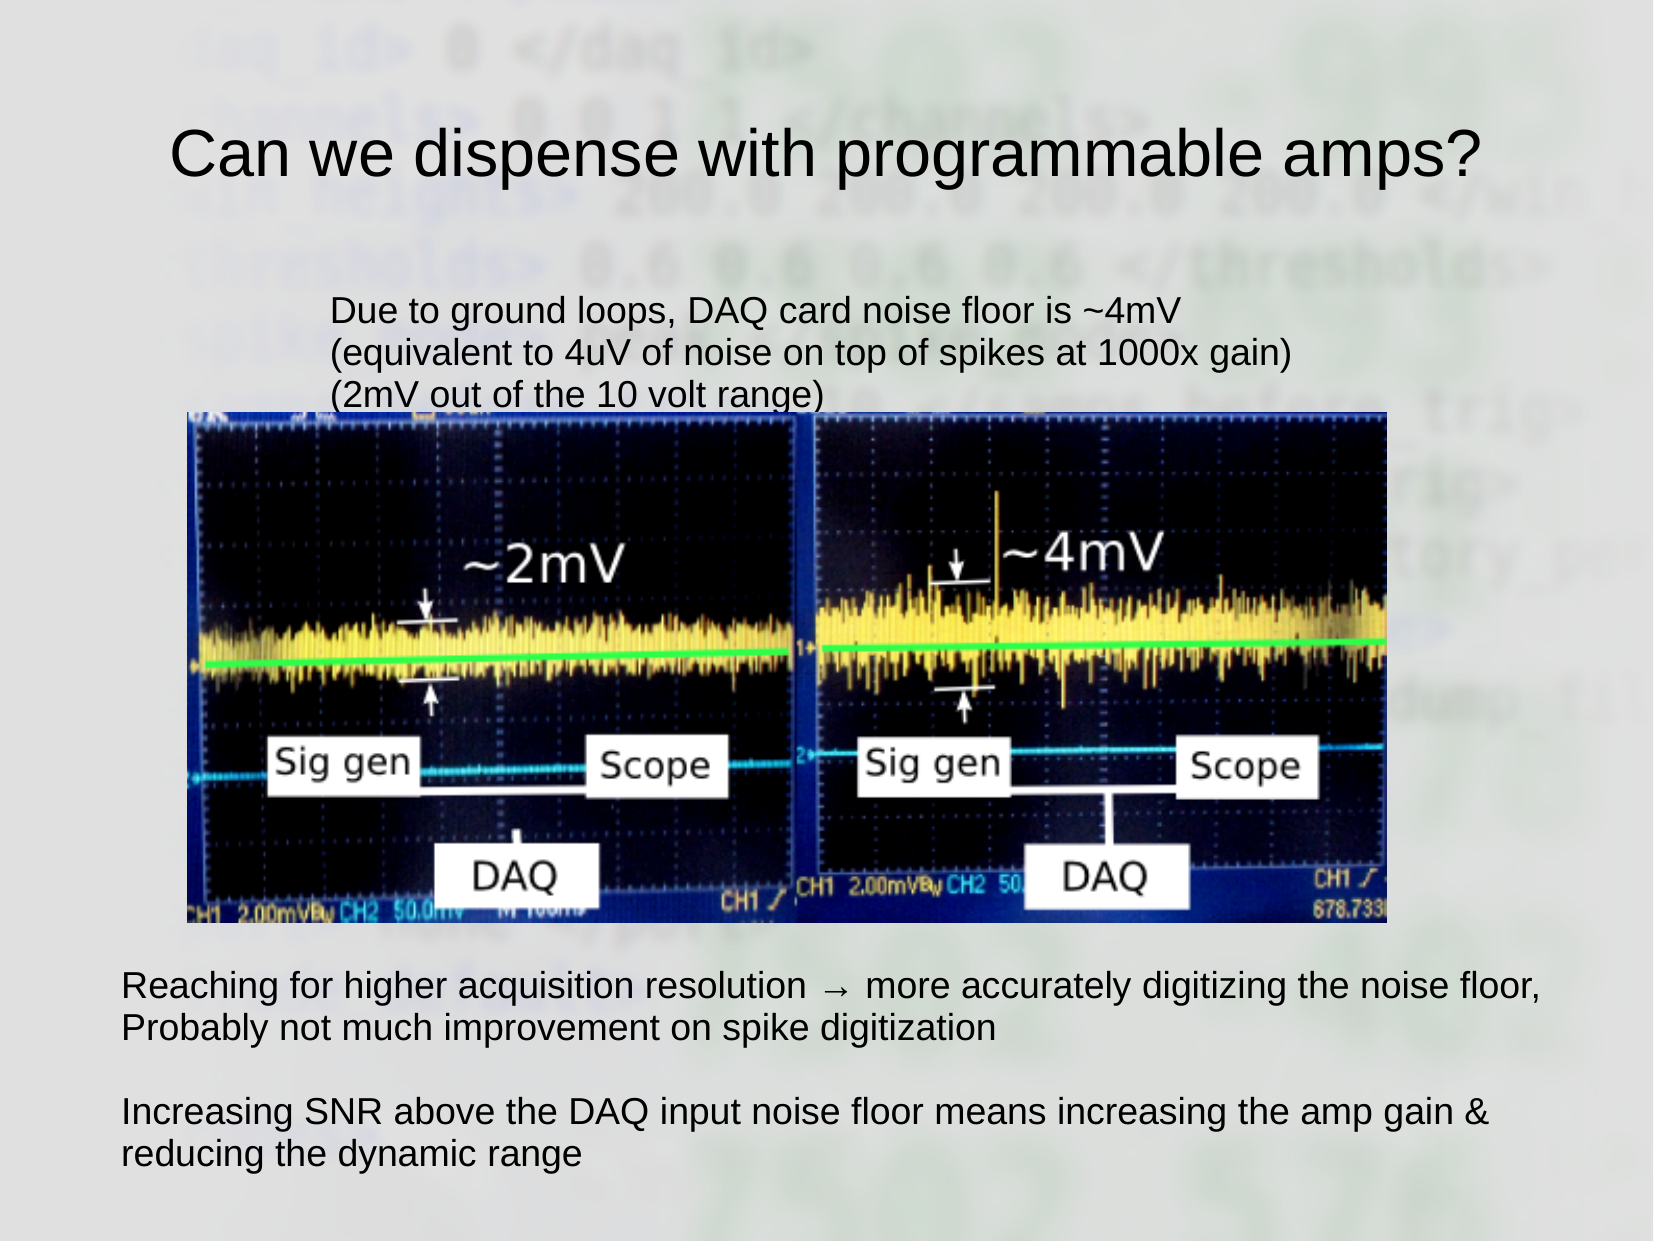

# Can we dispense with programmable amps?
Due to ground loops, DAQ card noise floor is ~4mV (equivalent to 4uV of noise on top of spikes at 1000x gain)(2mV out of the 10 volt range)
Reaching for higher acquisition resolution → more accurately digitizing the noise floor,
Probably not much improvement on spike digitization
Increasing SNR above the DAQ input noise floor means increasing the amp gain & reducing the dynamic range